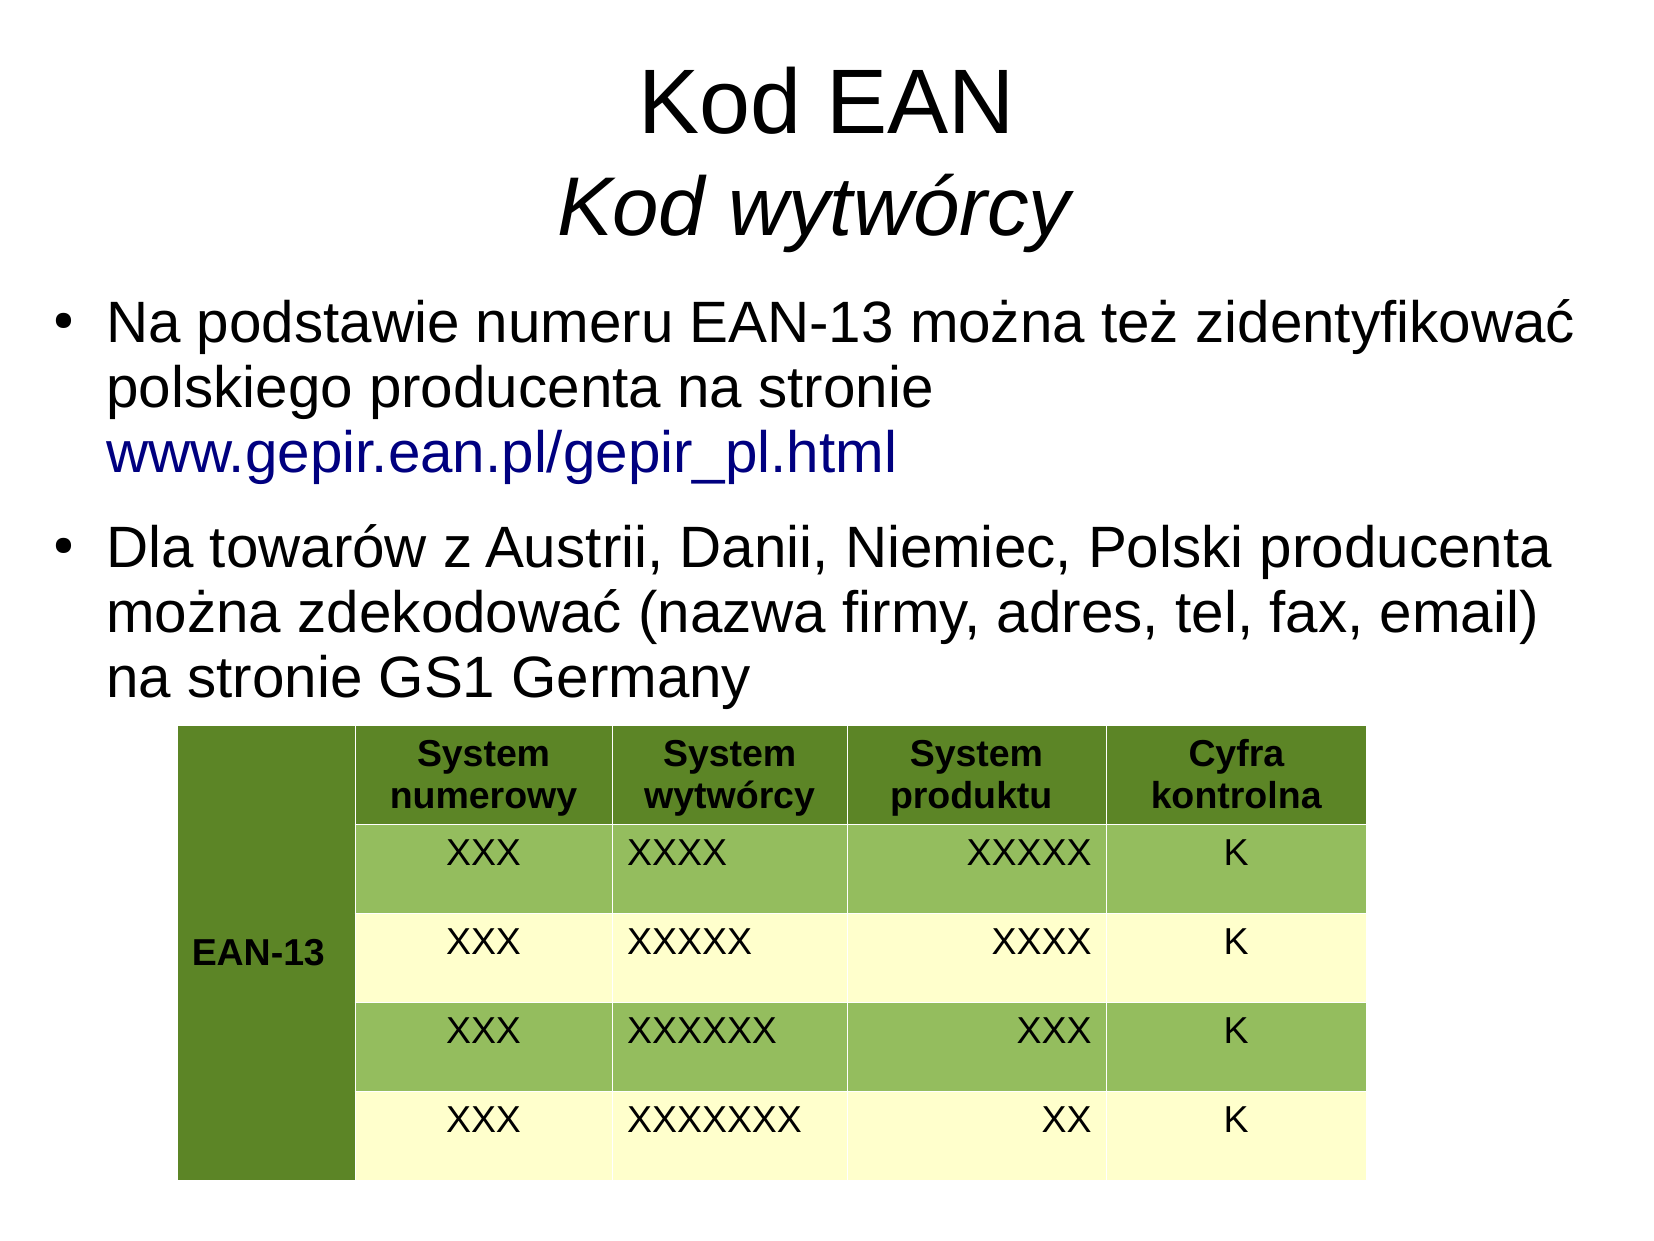

# Kod EAN Kod wytwórcy
Na podstawie numeru EAN-13 można też zidentyfikować polskiego producenta na stronie www.gepir.ean.pl/gepir_pl.html
Dla towarów z Austrii, Danii, Niemiec, Polski producenta można zdekodować (nazwa firmy, adres, tel, fax, email) na stronie GS1 Germany
| EAN-13 | System numerowy | System wytwórcy | System produktu | Cyfra kontrolna |
| --- | --- | --- | --- | --- |
| | XXX | XXXX | XXXXX | K |
| | XXX | XXXXX | XXXX | K |
| | XXX | XXXXXX | XXX | K |
| | XXX | XXXXXXX | XX | K |